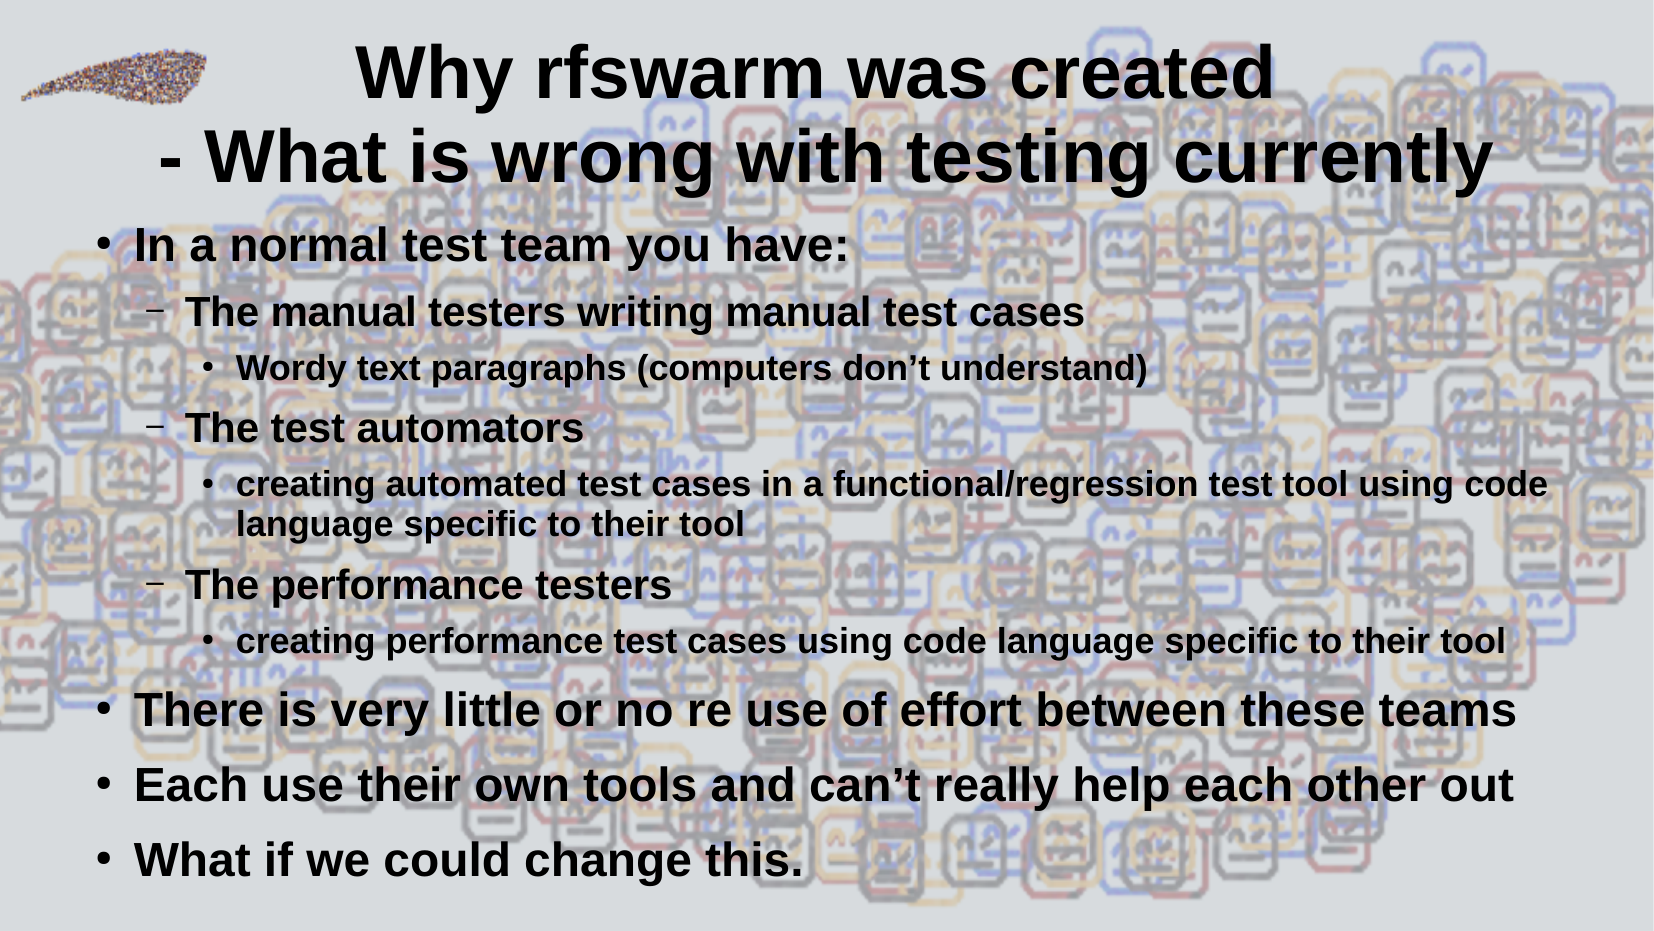

# Why rfswarm was created - What is wrong with testing currently
In a normal test team you have:
The manual testers writing manual test cases
Wordy text paragraphs (computers don’t understand)
The test automators
creating automated test cases in a functional/regression test tool using code language specific to their tool
The performance testers
creating performance test cases using code language specific to their tool
There is very little or no re use of effort between these teams
Each use their own tools and can’t really help each other out
What if we could change this.